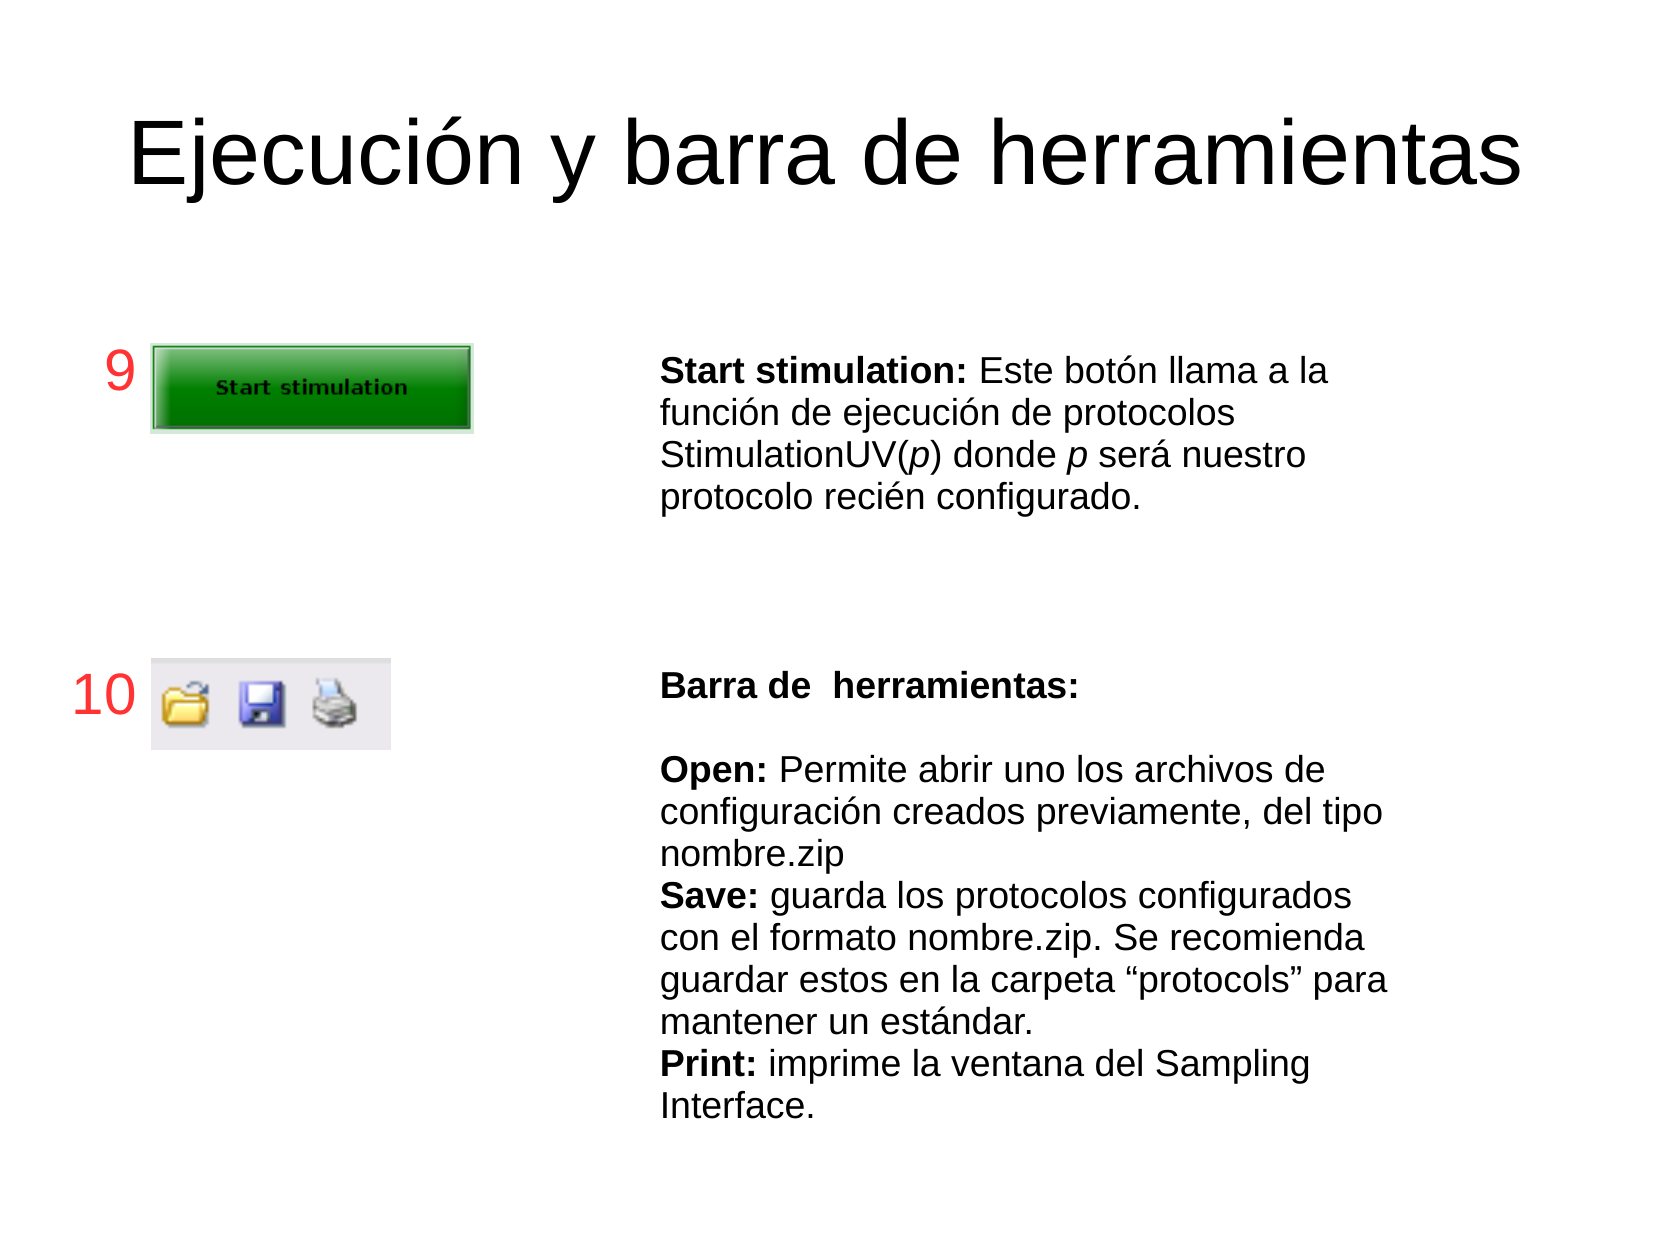

# Ejecución y barra de herramientas
9
Start stimulation: Este botón llama a la función de ejecución de protocolos StimulationUV(p) donde p será nuestro protocolo recién configurado.
10
Barra de herramientas:
Open: Permite abrir uno los archivos de configuración creados previamente, del tipo nombre.zip
Save: guarda los protocolos configurados con el formato nombre.zip. Se recomienda guardar estos en la carpeta “protocols” para mantener un estándar.
Print: imprime la ventana del Sampling Interface.